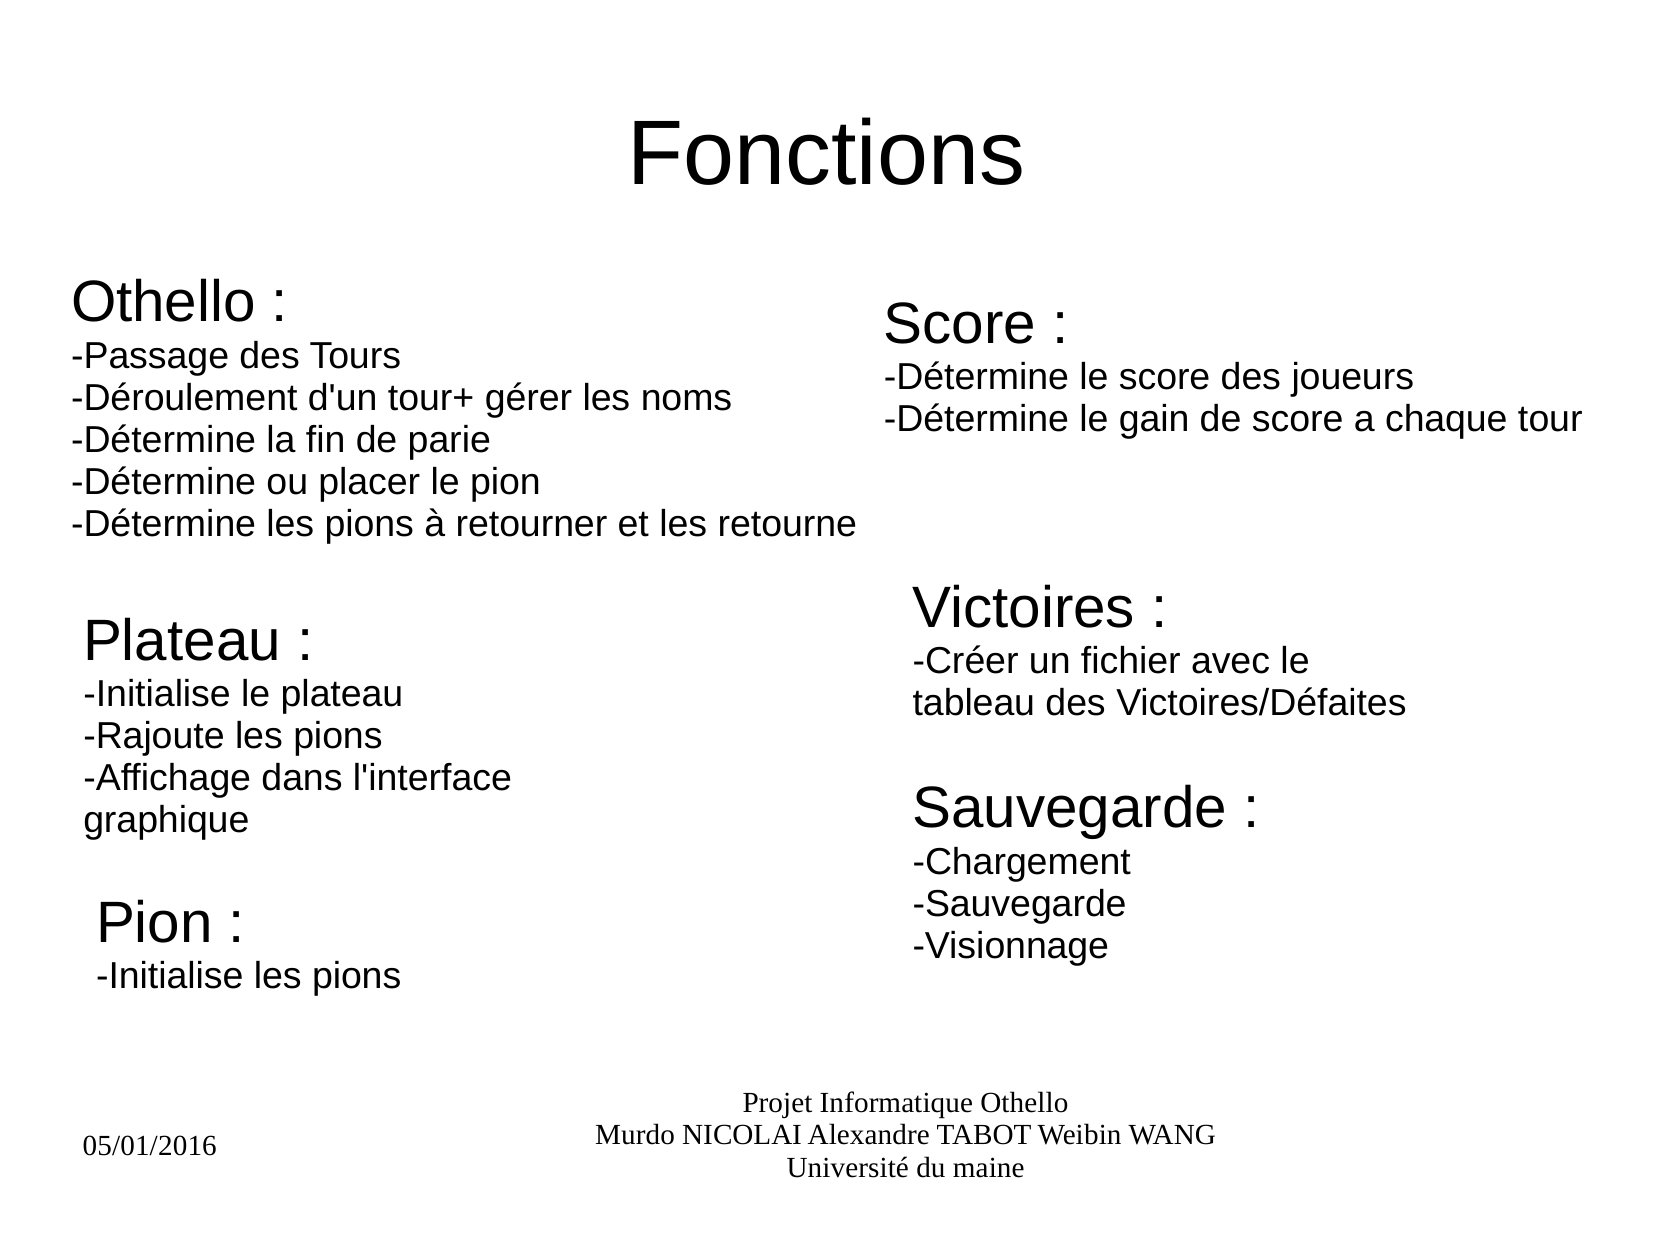

# Fonctions
Othello :
-Passage des Tours
-Déroulement d'un tour+ gérer les noms
-Détermine la fin de parie
-Détermine ou placer le pion
-Détermine les pions à retourner et les retourne
Score :
-Détermine le score des joueurs
-Détermine le gain de score a chaque tour
Victoires :
-Créer un fichier avec le tableau des Victoires/Défaites
Plateau :
-Initialise le plateau
-Rajoute les pions
-Affichage dans l'interface graphique
Sauvegarde :
-Chargement
-Sauvegarde
-Visionnage
Pion :
-Initialise les pions